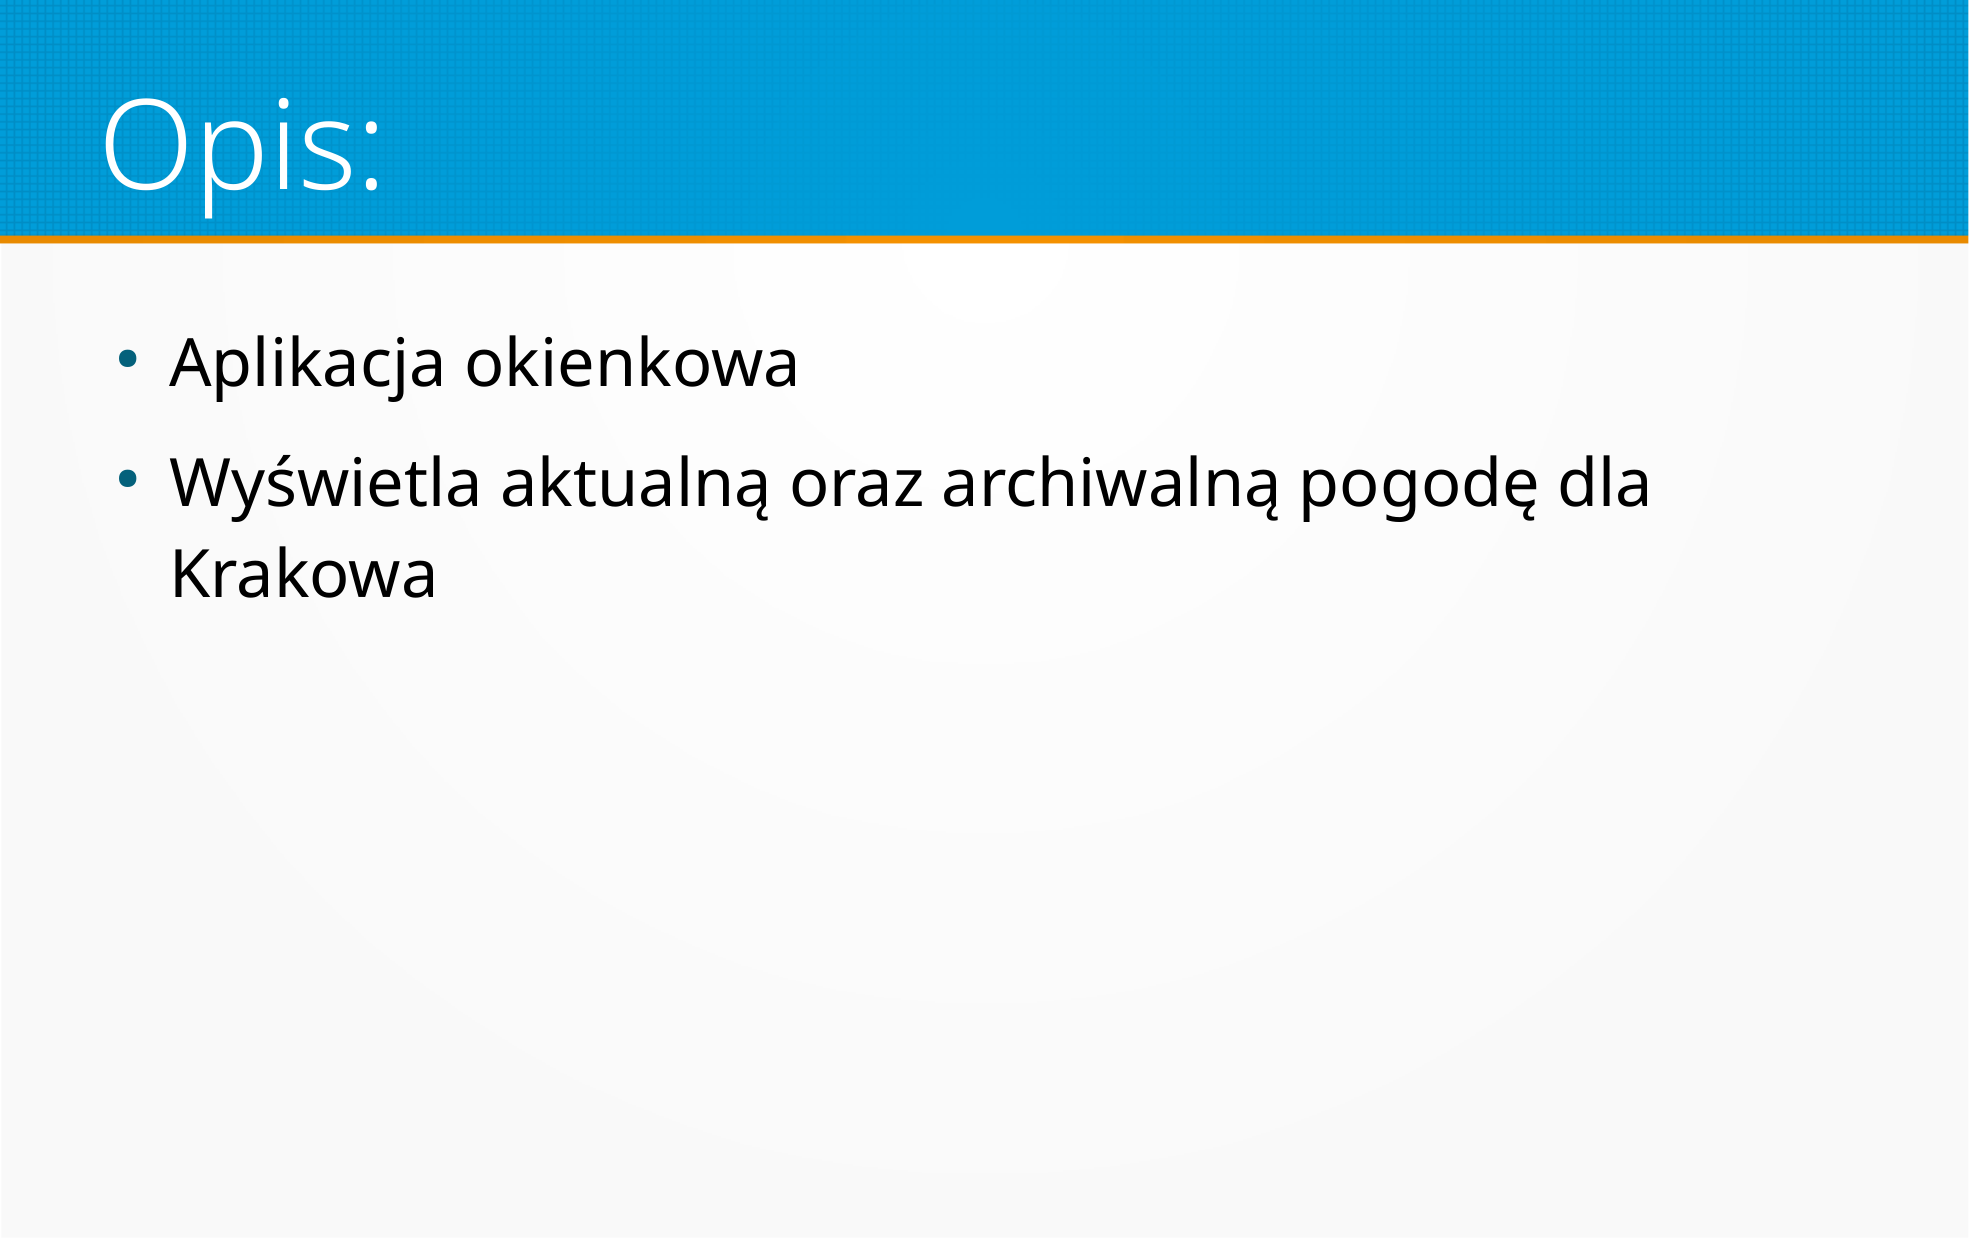

# Opis:
Aplikacja okienkowa
Wyświetla aktualną oraz archiwalną pogodę dla Krakowa